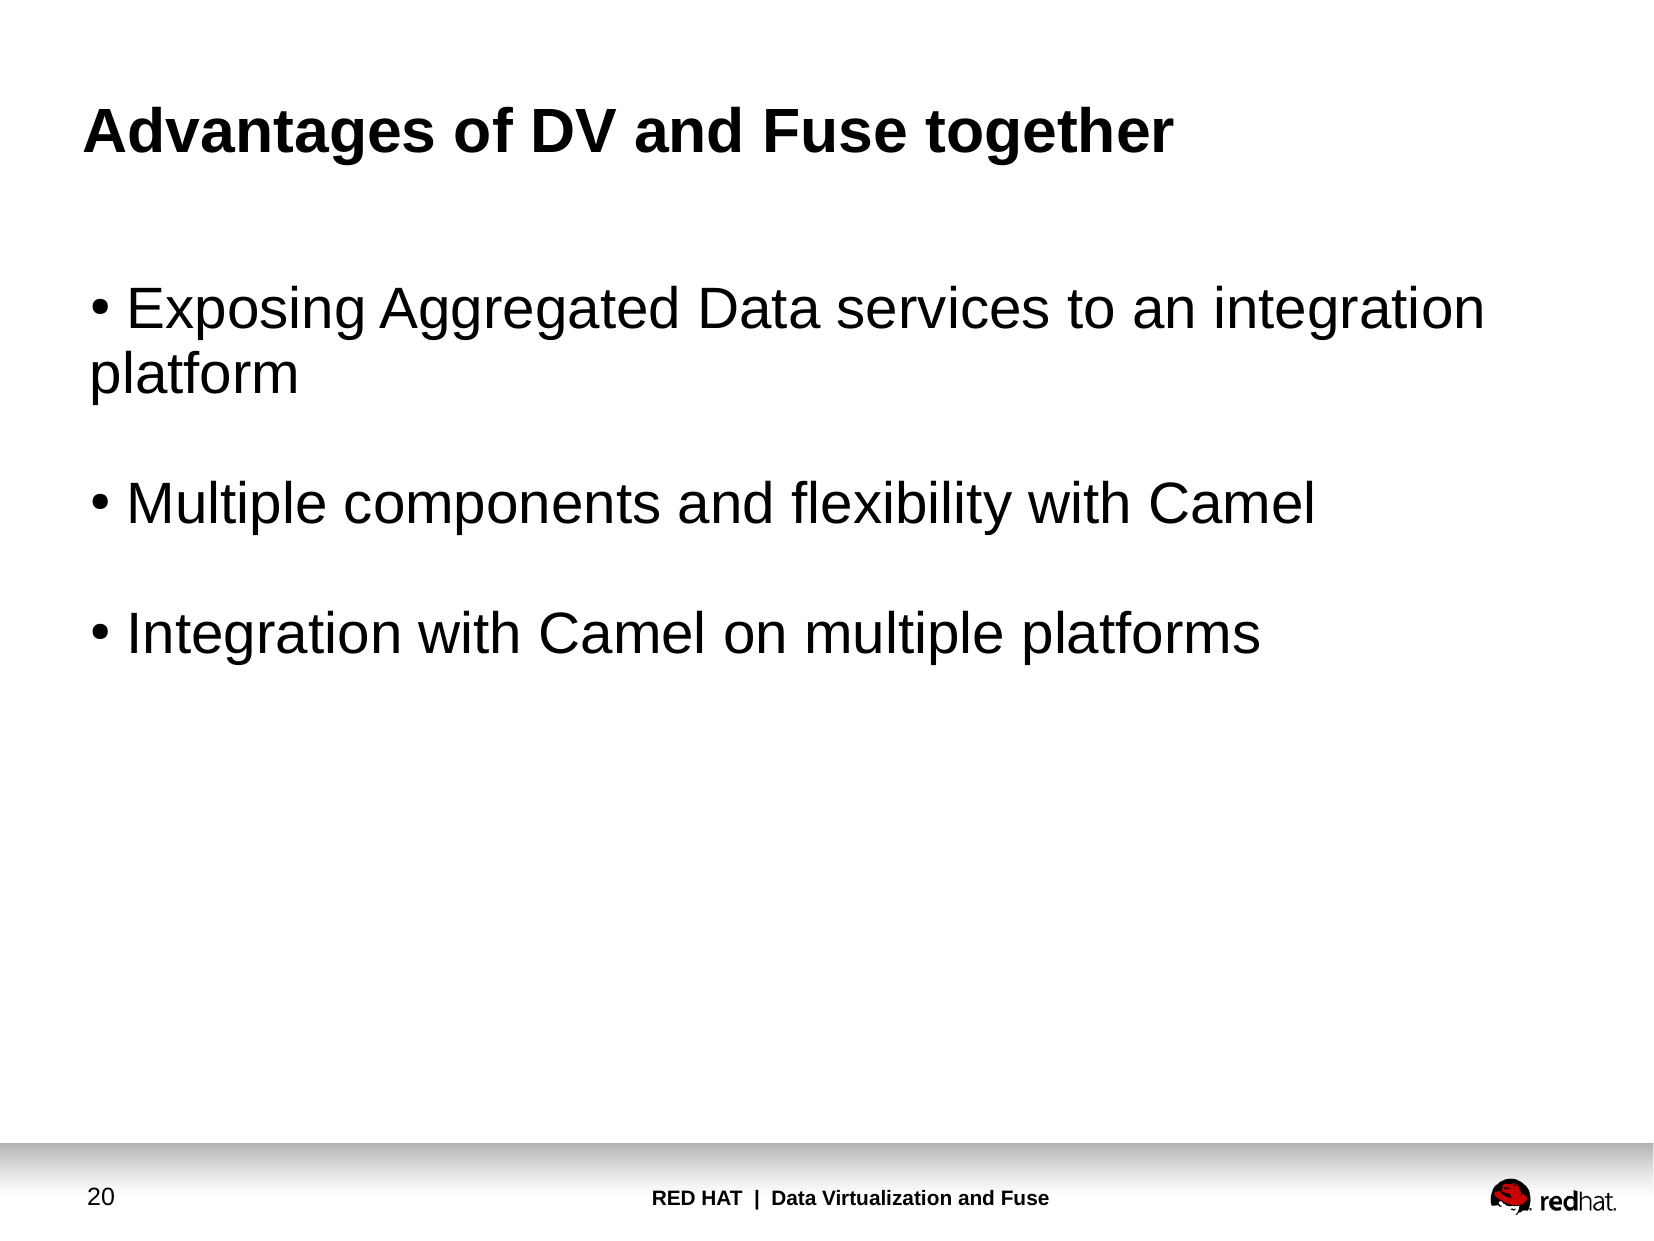

# Advantages of DV and Fuse together
 Exposing Aggregated Data services to an integration platform
 Multiple components and flexibility with Camel
 Integration with Camel on multiple platforms